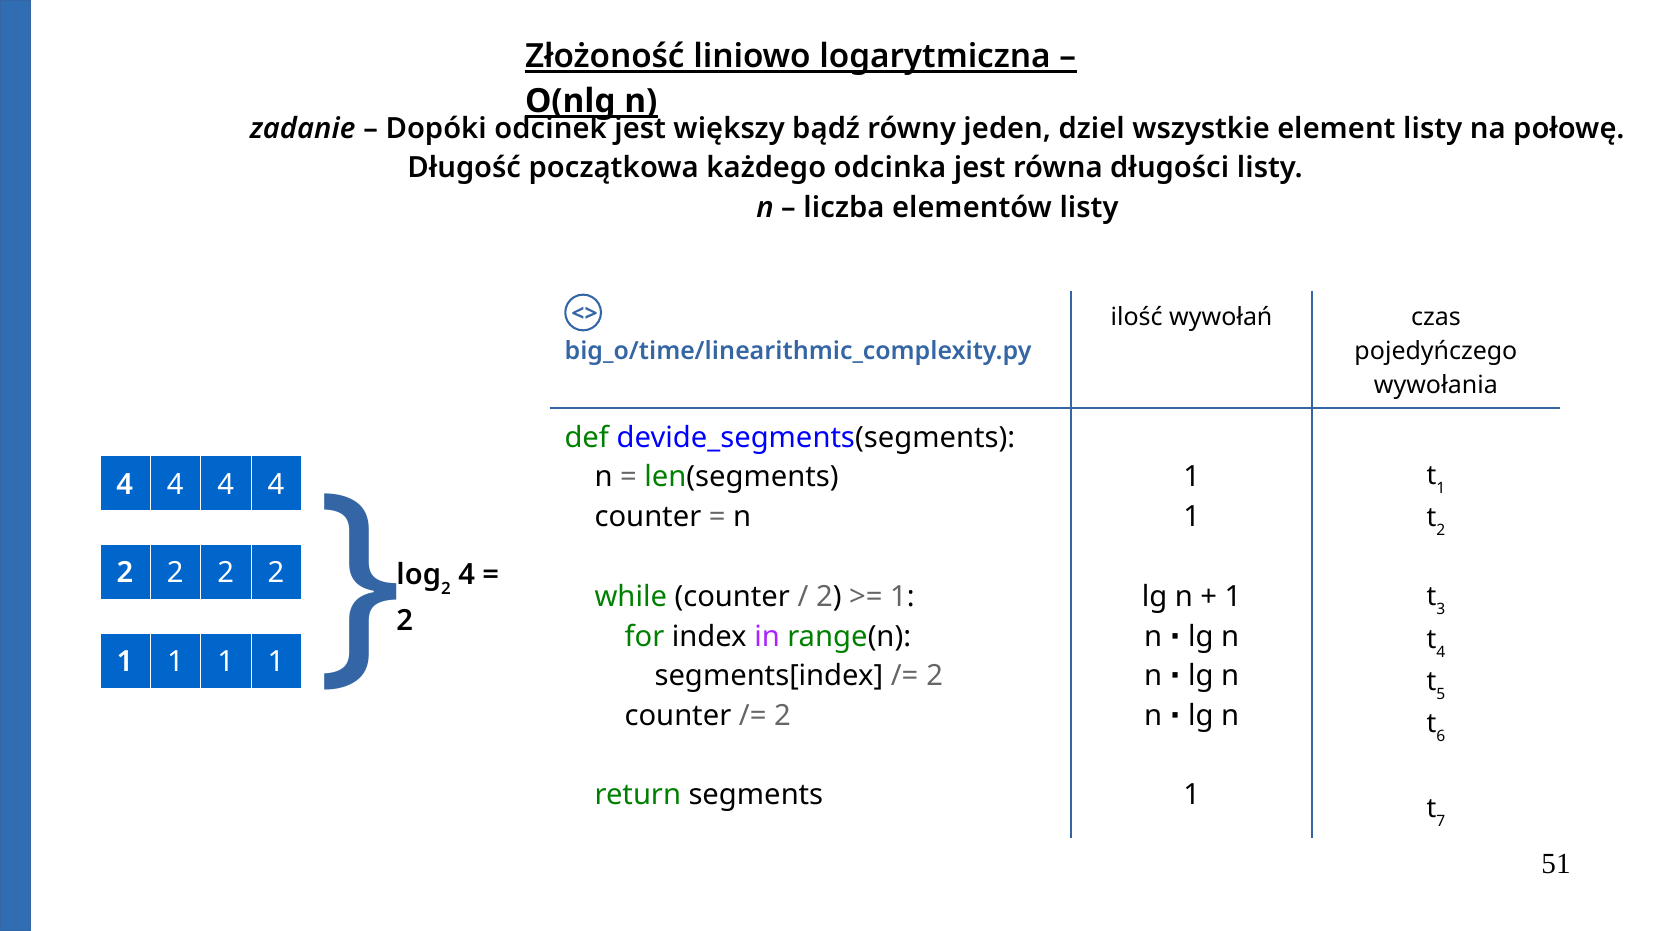

Złożoność liniowo logarytmiczna – O(nlg n)
zadanie – Dopóki odcinek jest większy bądź równy jeden, dziel wszystkie element listy na połowę.
 Długość początkowa każdego odcinka jest równa długości listy.
n – liczba elementów listy
<>
| big\_o/time/linearithmic\_complexity.py | ilość wywołań | czas pojedyńczego wywołania |
| --- | --- | --- |
| def devide\_segments(segments): n = len(segments) counter = n while (counter / 2) >= 1: for index in range(n): segments[index] /= 2 counter /= 2 return segments | 1 1 lg n + 1 n ⋅ lg n n ⋅ lg n n ⋅ lg n 1 | t1 t2 t3 t4 t5 t6 t7 |
}
| 4 | 4 | 4 | 4 |
| --- | --- | --- | --- |
| 2 | 2 | 2 | 2 |
| --- | --- | --- | --- |
log2 4 = 2
| 1 | 1 | 1 | 1 |
| --- | --- | --- | --- |
51